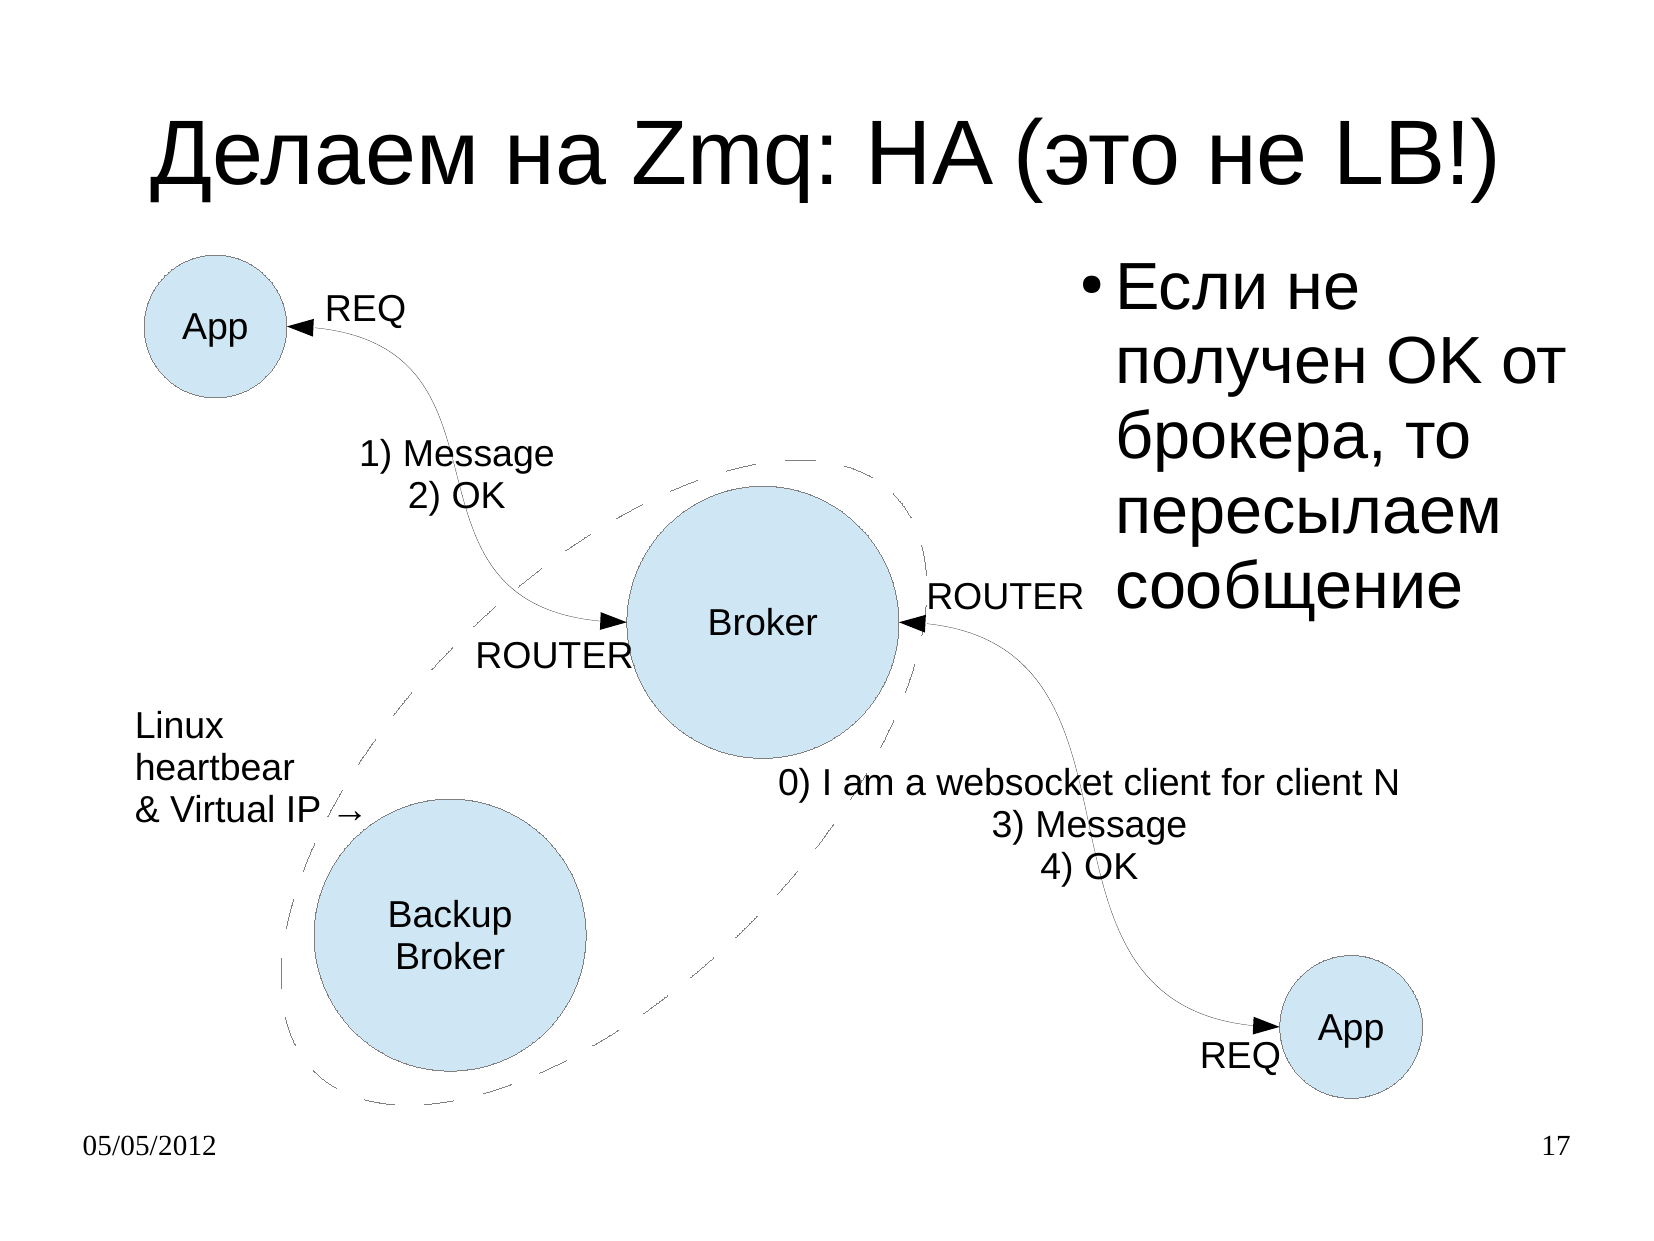

# Делаем на Zmq: HA (это не LB!)
Если не получен OK от брокера, то пересылаем сообщение
App
REQ
Broker
ROUTER
ROUTER
Linux heartbear
& Virtual IP →
Backup
Broker
App
REQ
05/05/2012
17